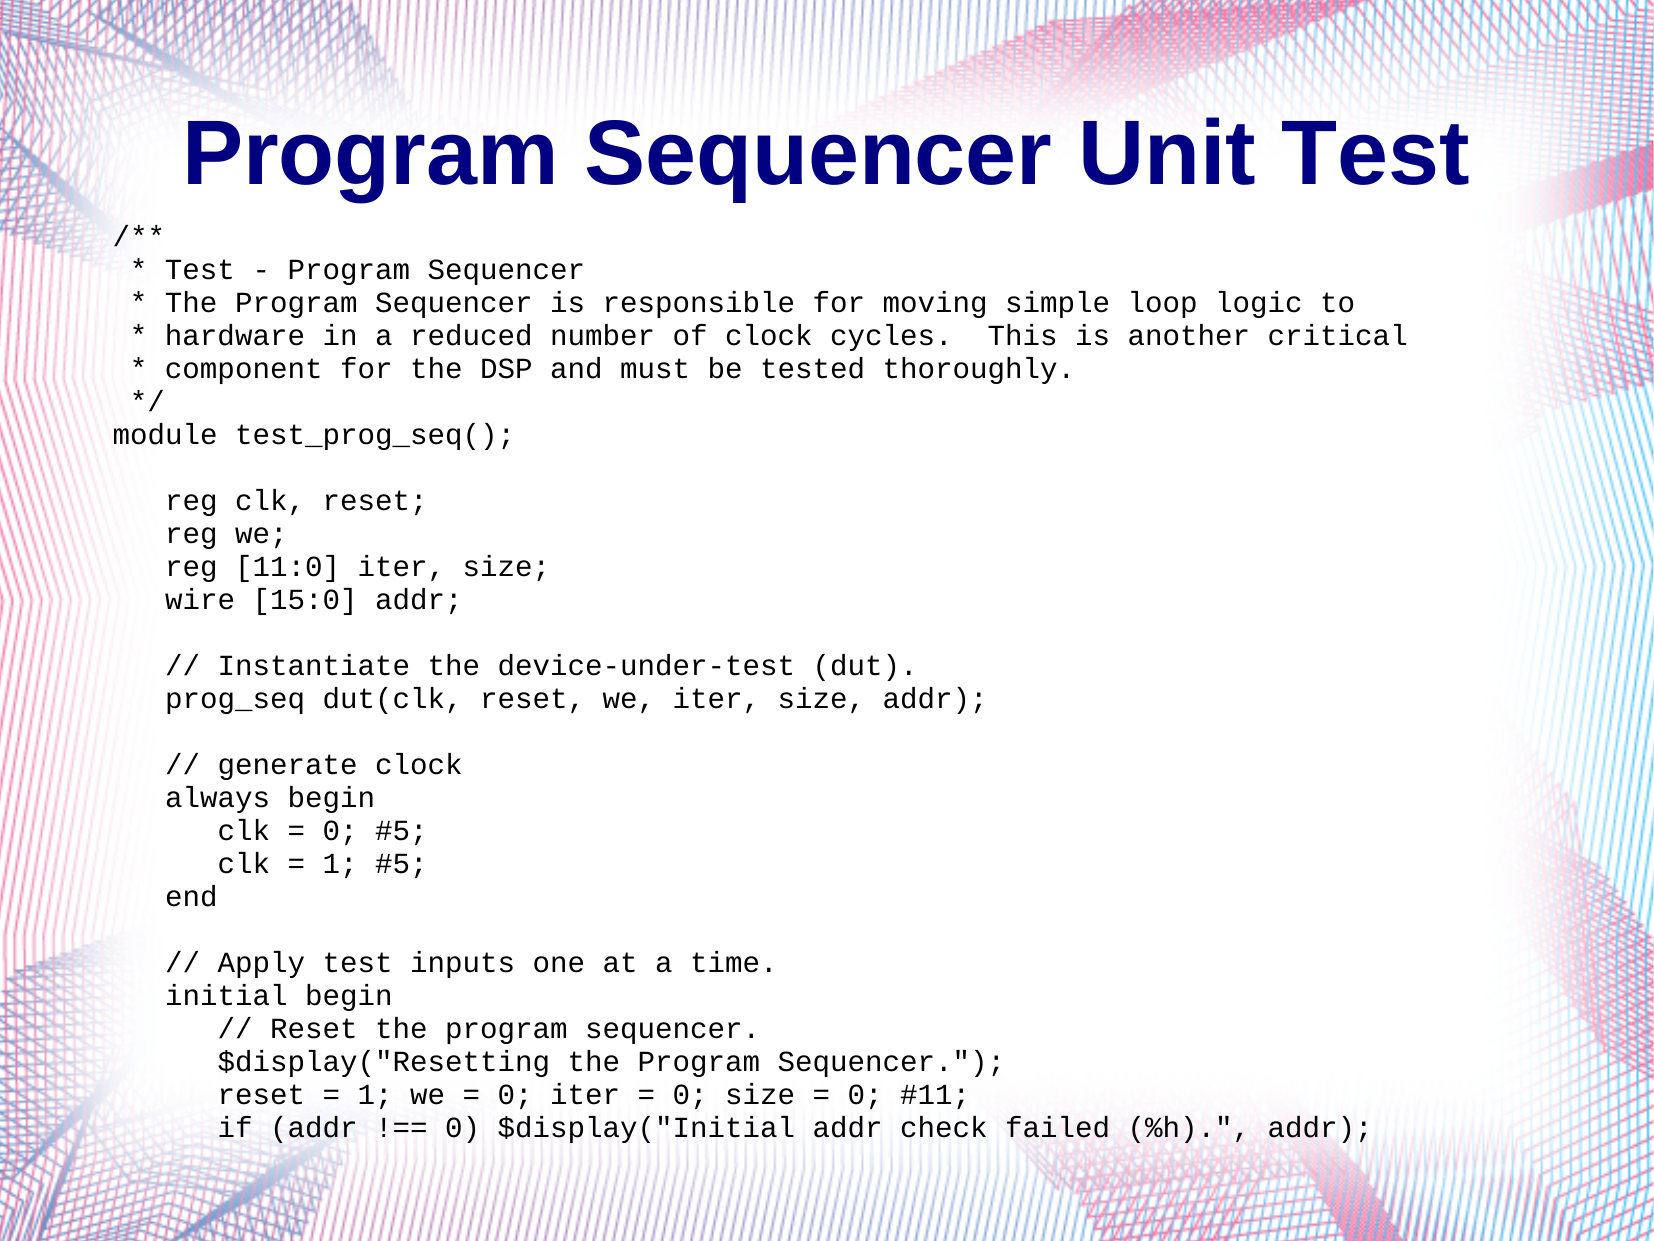

# Program Sequencer Unit Test
/**
 * Test - Program Sequencer
 * The Program Sequencer is responsible for moving simple loop logic to
 * hardware in a reduced number of clock cycles. This is another critical
 * component for the DSP and must be tested thoroughly.
 */
module test_prog_seq();
 reg clk, reset;
 reg we;
 reg [11:0] iter, size;
 wire [15:0] addr;
 // Instantiate the device-under-test (dut).
 prog_seq dut(clk, reset, we, iter, size, addr);
 // generate clock
 always begin
 clk = 0; #5;
 clk = 1; #5;
 end
 // Apply test inputs one at a time.
 initial begin
 // Reset the program sequencer.
 $display("Resetting the Program Sequencer.");
 reset = 1; we = 0; iter = 0; size = 0; #11;
 if (addr !== 0) $display("Initial addr check failed (%h).", addr);